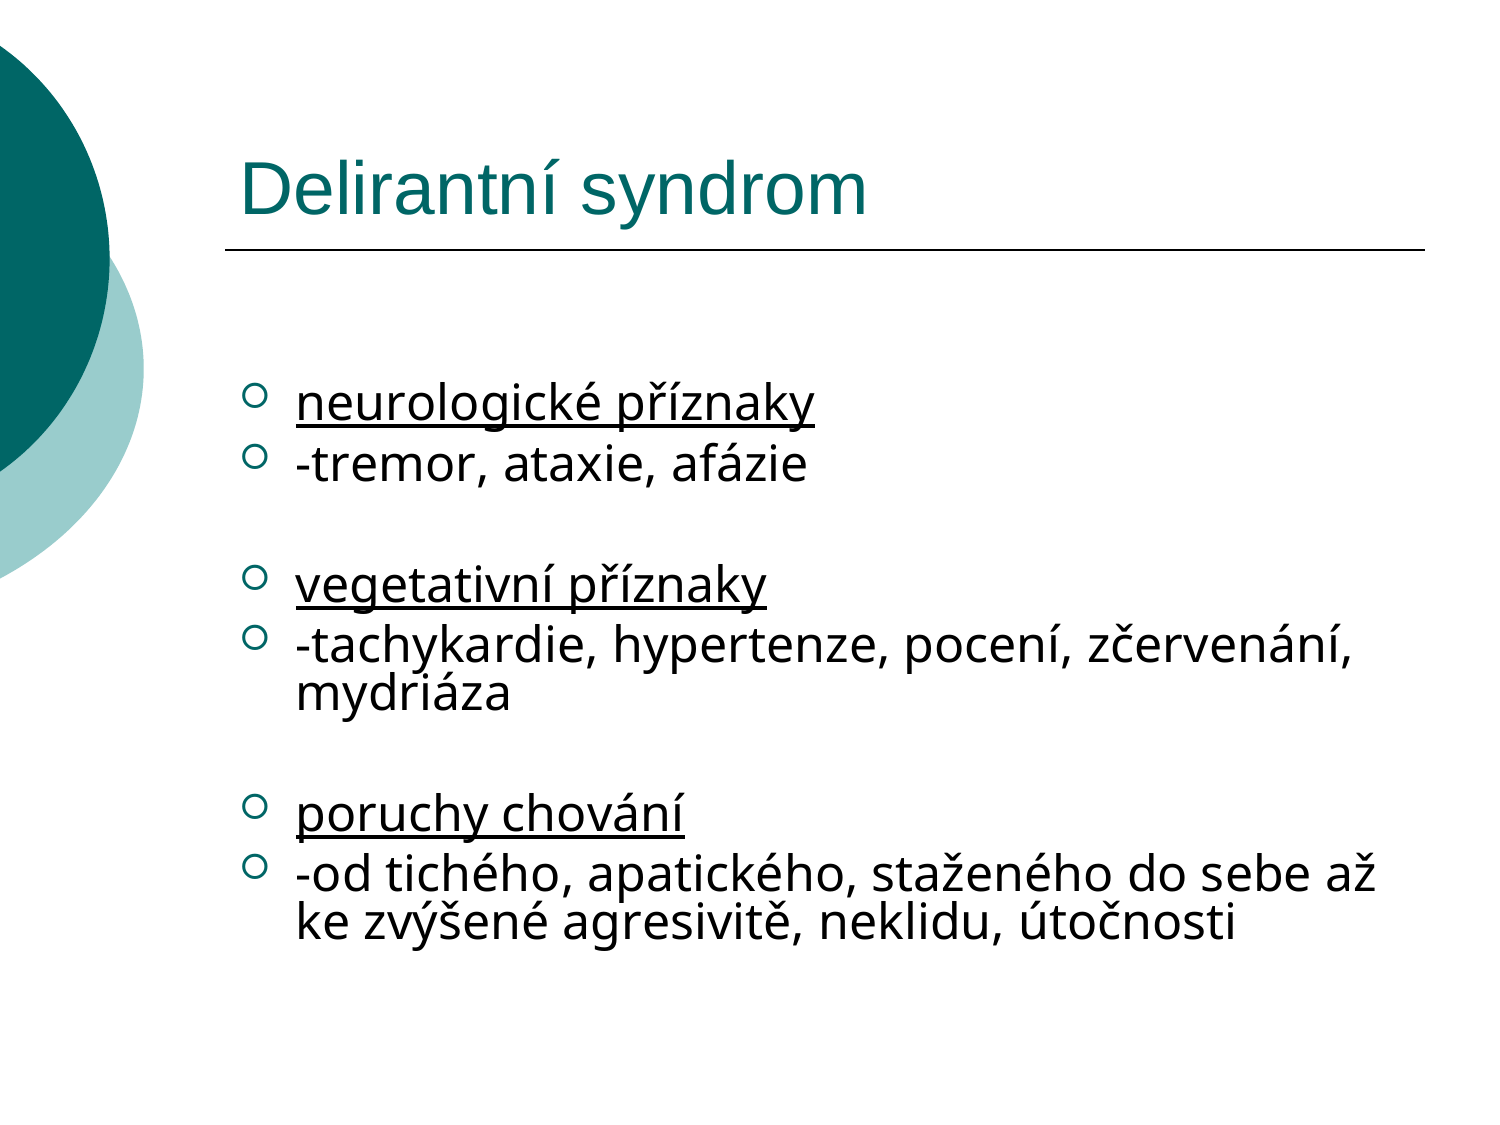

# Delirantní syndrom
neurologické příznaky
-tremor, ataxie, afázie
vegetativní příznaky
-tachykardie, hypertenze, pocení, zčervenání, mydriáza
poruchy chování
-od tichého, apatického, staženého do sebe až ke zvýšené agresivitě, neklidu, útočnosti